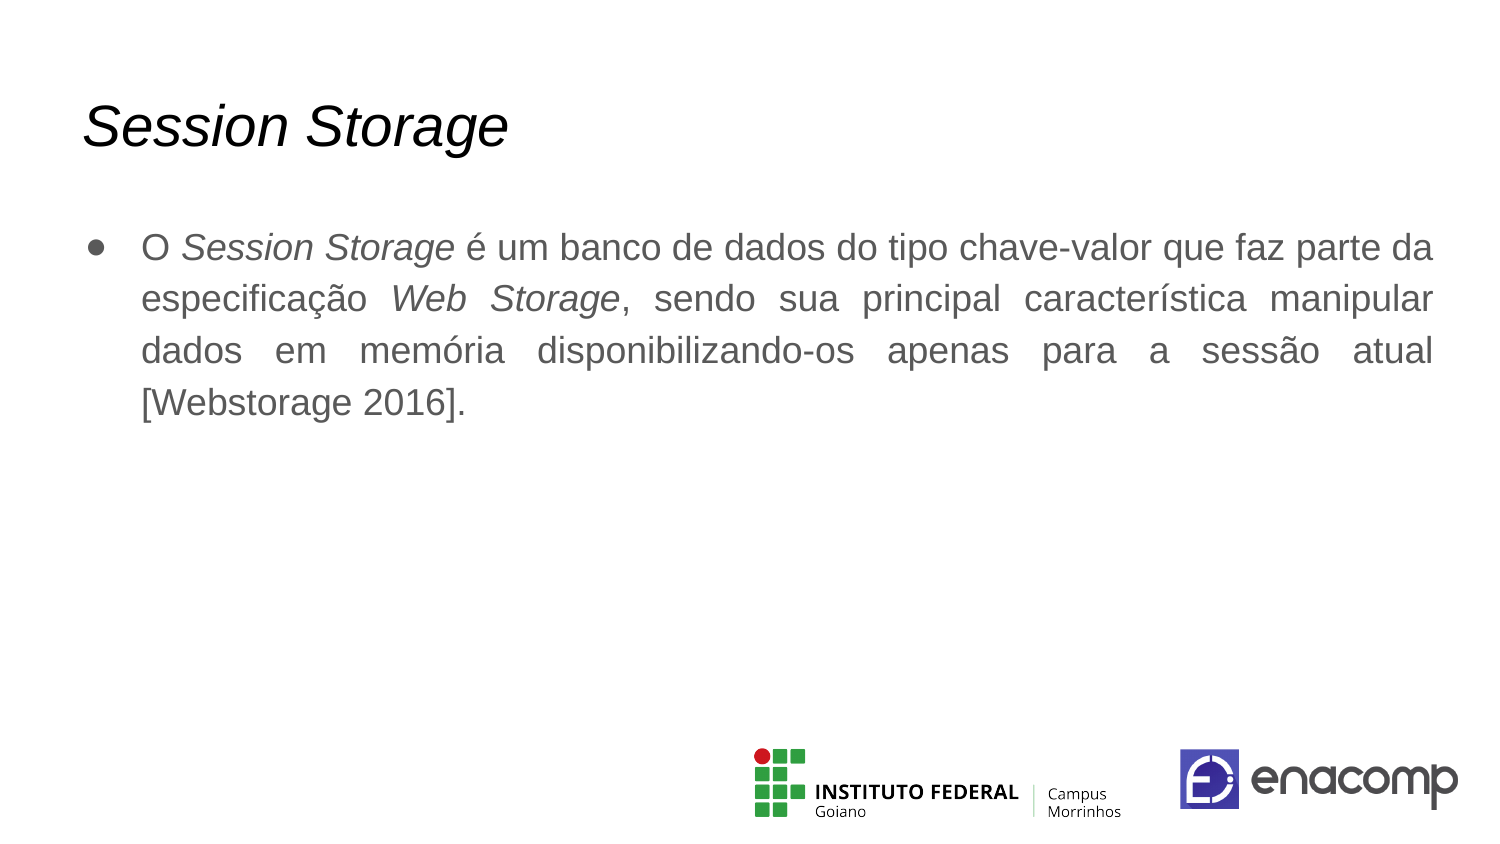

# Session Storage
O Session Storage é um banco de dados do tipo chave-valor que faz parte da especificação Web Storage, sendo sua principal característica manipular dados em memória disponibilizando-os apenas para a sessão atual [Webstorage 2016].